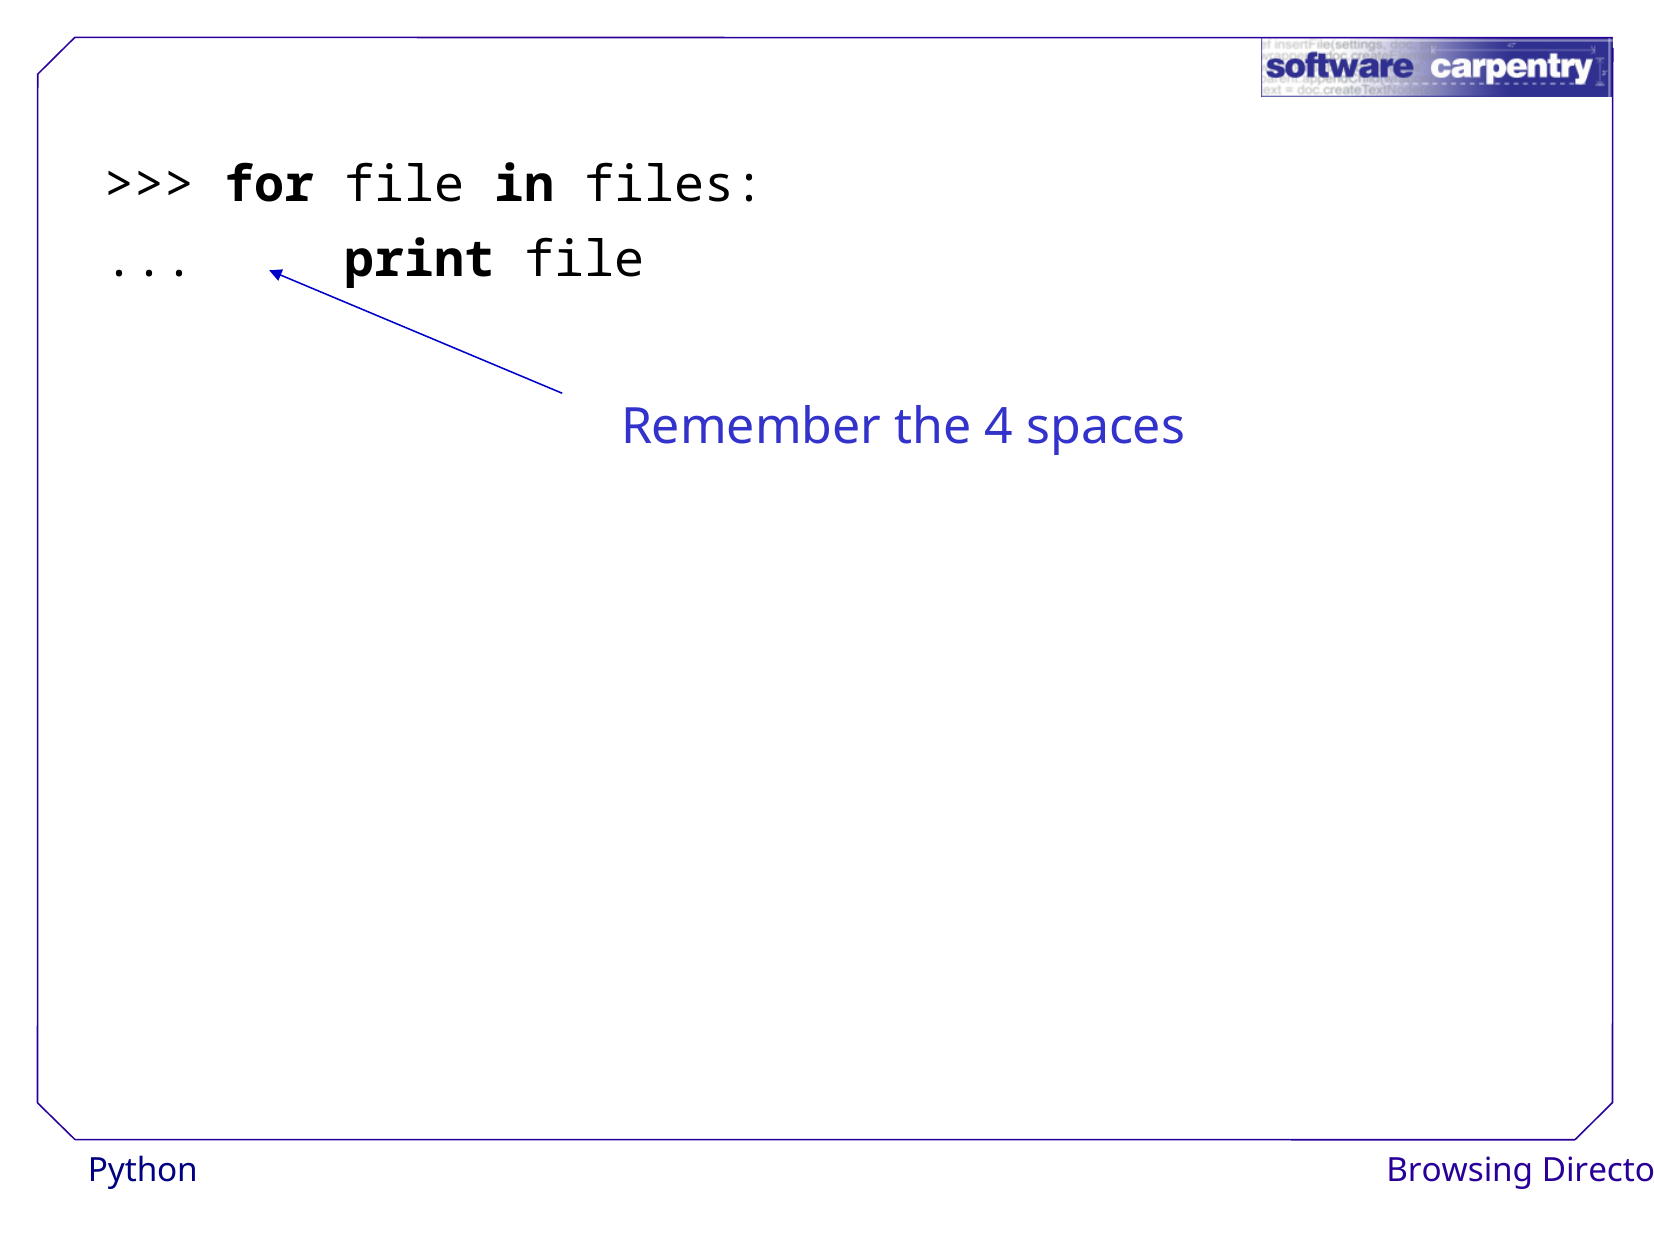

>>> for file in files:
... print file
Remember the 4 spaces